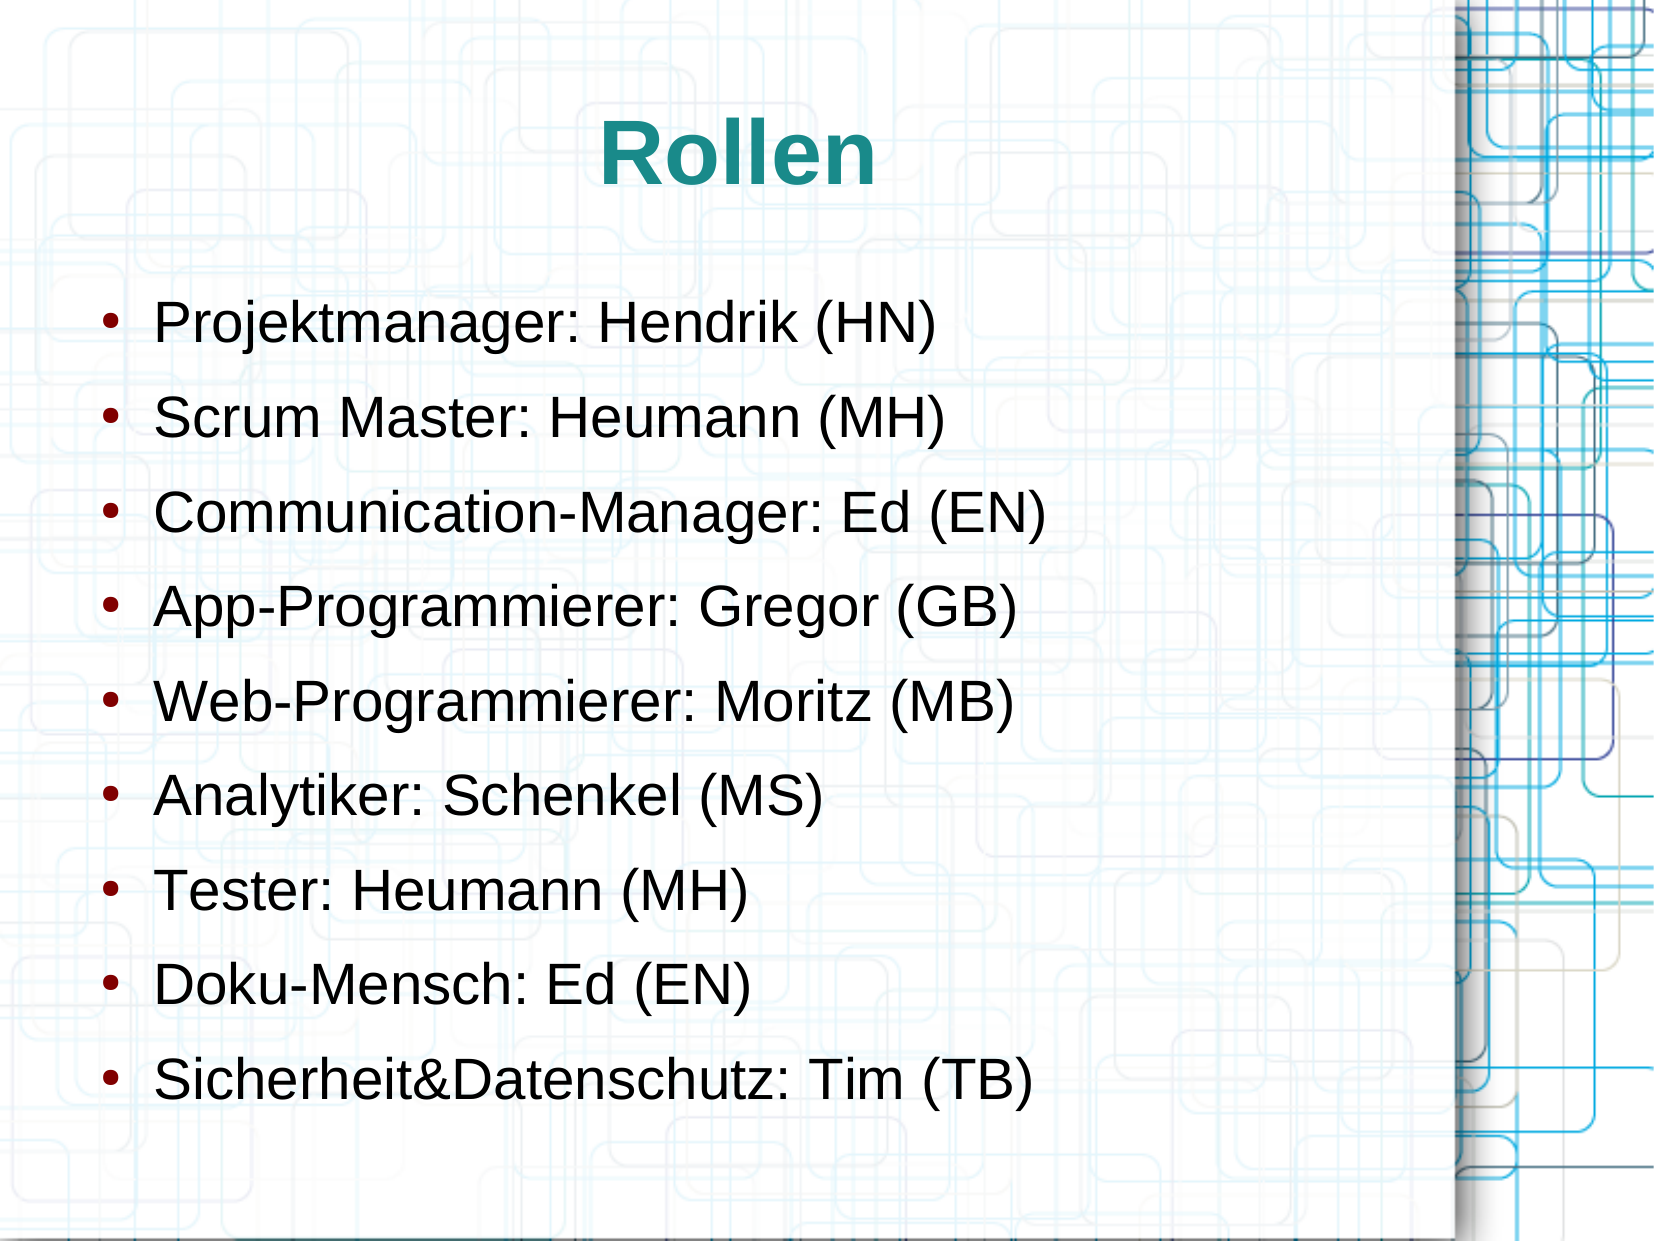

# Rollen
Projektmanager: Hendrik (HN)
Scrum Master: Heumann (MH)
Communication-Manager: Ed (EN)
App-Programmierer: Gregor (GB)
Web-Programmierer: Moritz (MB)
Analytiker: Schenkel (MS)
Tester: Heumann (MH)
Doku-Mensch: Ed (EN)
Sicherheit&Datenschutz: Tim (TB)